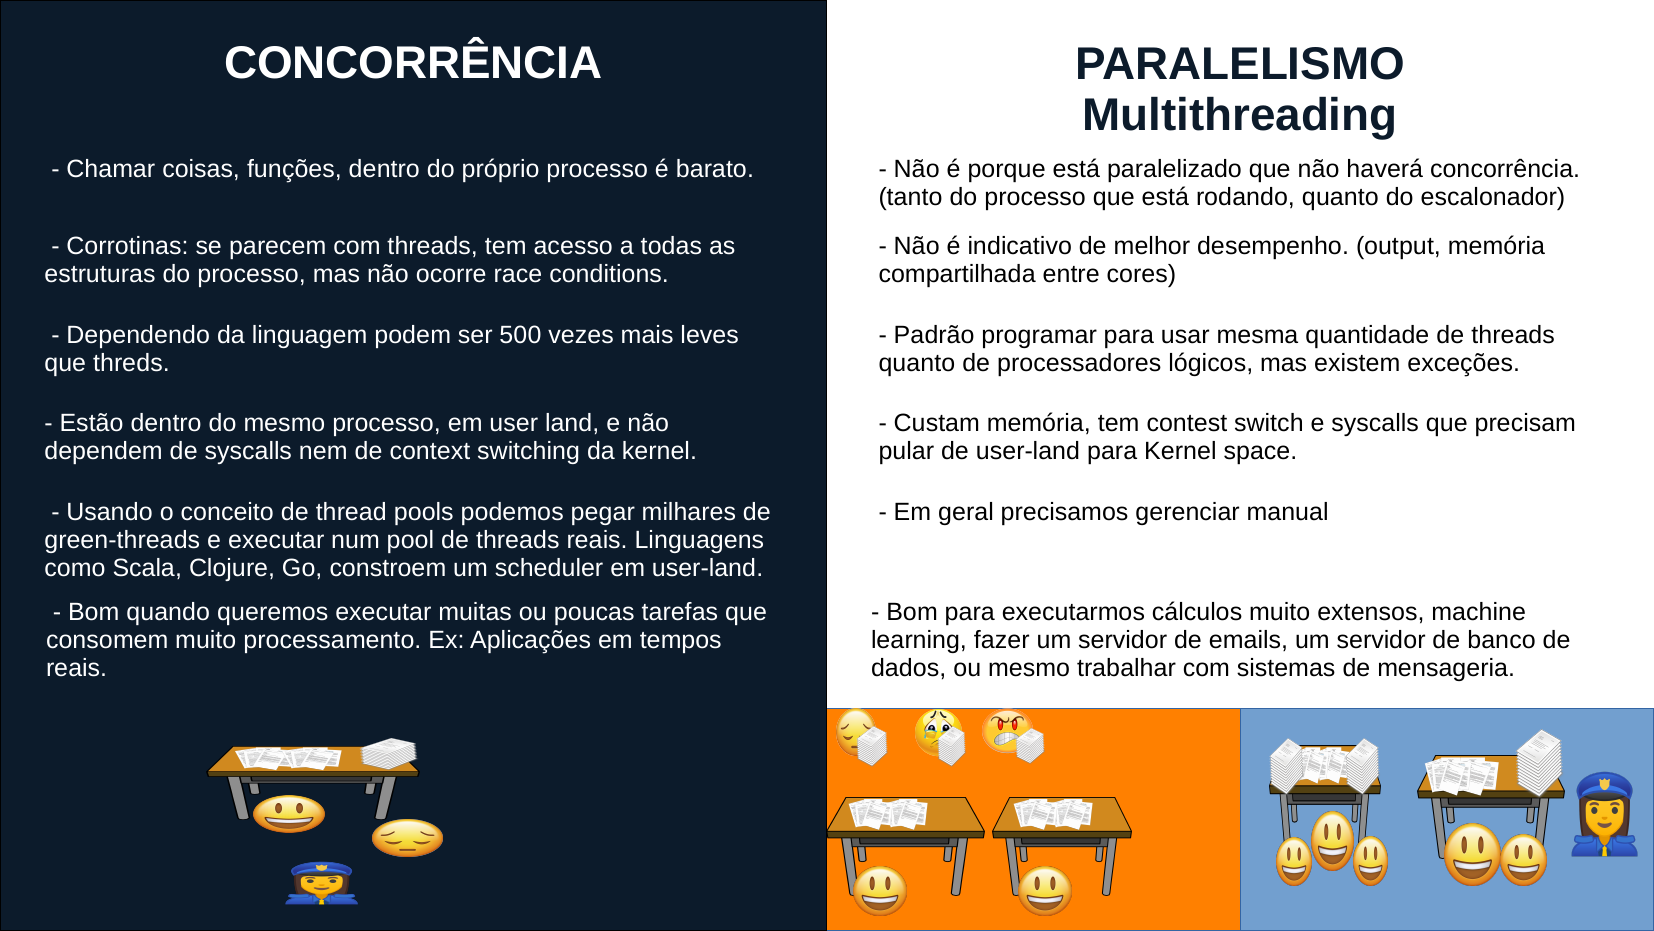

CONCORRÊNCIA
PARALELISMO Multithreading
 - Chamar coisas, funções, dentro do próprio processo é barato.
- Não é porque está paralelizado que não haverá concorrência. (tanto do processo que está rodando, quanto do escalonador)
 - Corrotinas: se parecem com threads, tem acesso a todas as estruturas do processo, mas não ocorre race conditions.
- Não é indicativo de melhor desempenho. (output, memória compartilhada entre cores)
 - Dependendo da linguagem podem ser 500 vezes mais leves que threds.
- Padrão programar para usar mesma quantidade de threads quanto de processadores lógicos, mas existem exceções.
- Estão dentro do mesmo processo, em user land, e não dependem de syscalls nem de context switching da kernel.
- Custam memória, tem contest switch e syscalls que precisam pular de user-land para Kernel space.
 - Usando o conceito de thread pools podemos pegar milhares de green-threads e executar num pool de threads reais. Linguagens como Scala, Clojure, Go, constroem um scheduler em user-land.
- Em geral precisamos gerenciar manual
 - Bom quando queremos executar muitas ou poucas tarefas que consomem muito processamento. Ex: Aplicações em tempos reais.
- Bom para executarmos cálculos muito extensos, machine learning, fazer um servidor de emails, um servidor de banco de dados, ou mesmo trabalhar com sistemas de mensageria.